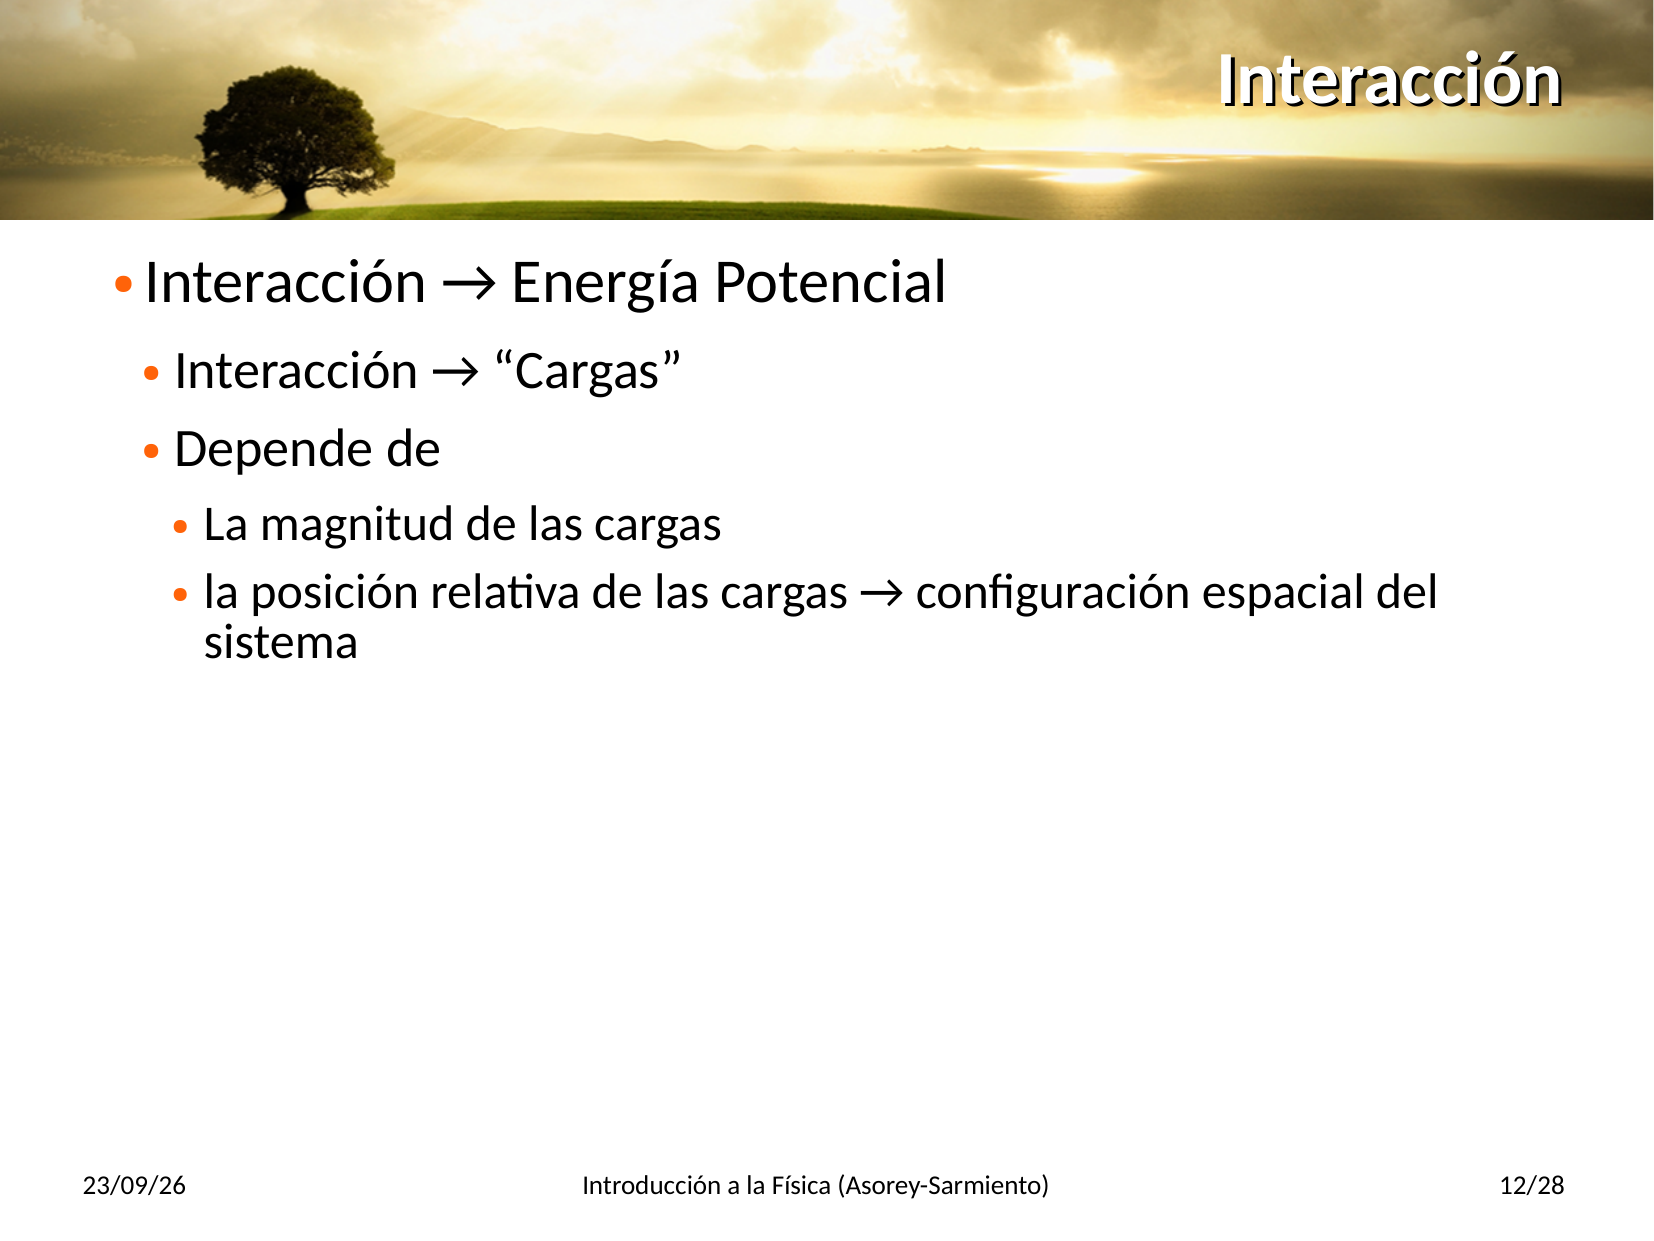

# Interacción
Interacción → Energía Potencial
Interacción → “Cargas”
Depende de
La magnitud de las cargas
la posición relativa de las cargas → configuración espacial del sistema
Introducción a la Física (Asorey-Sarmiento)
12